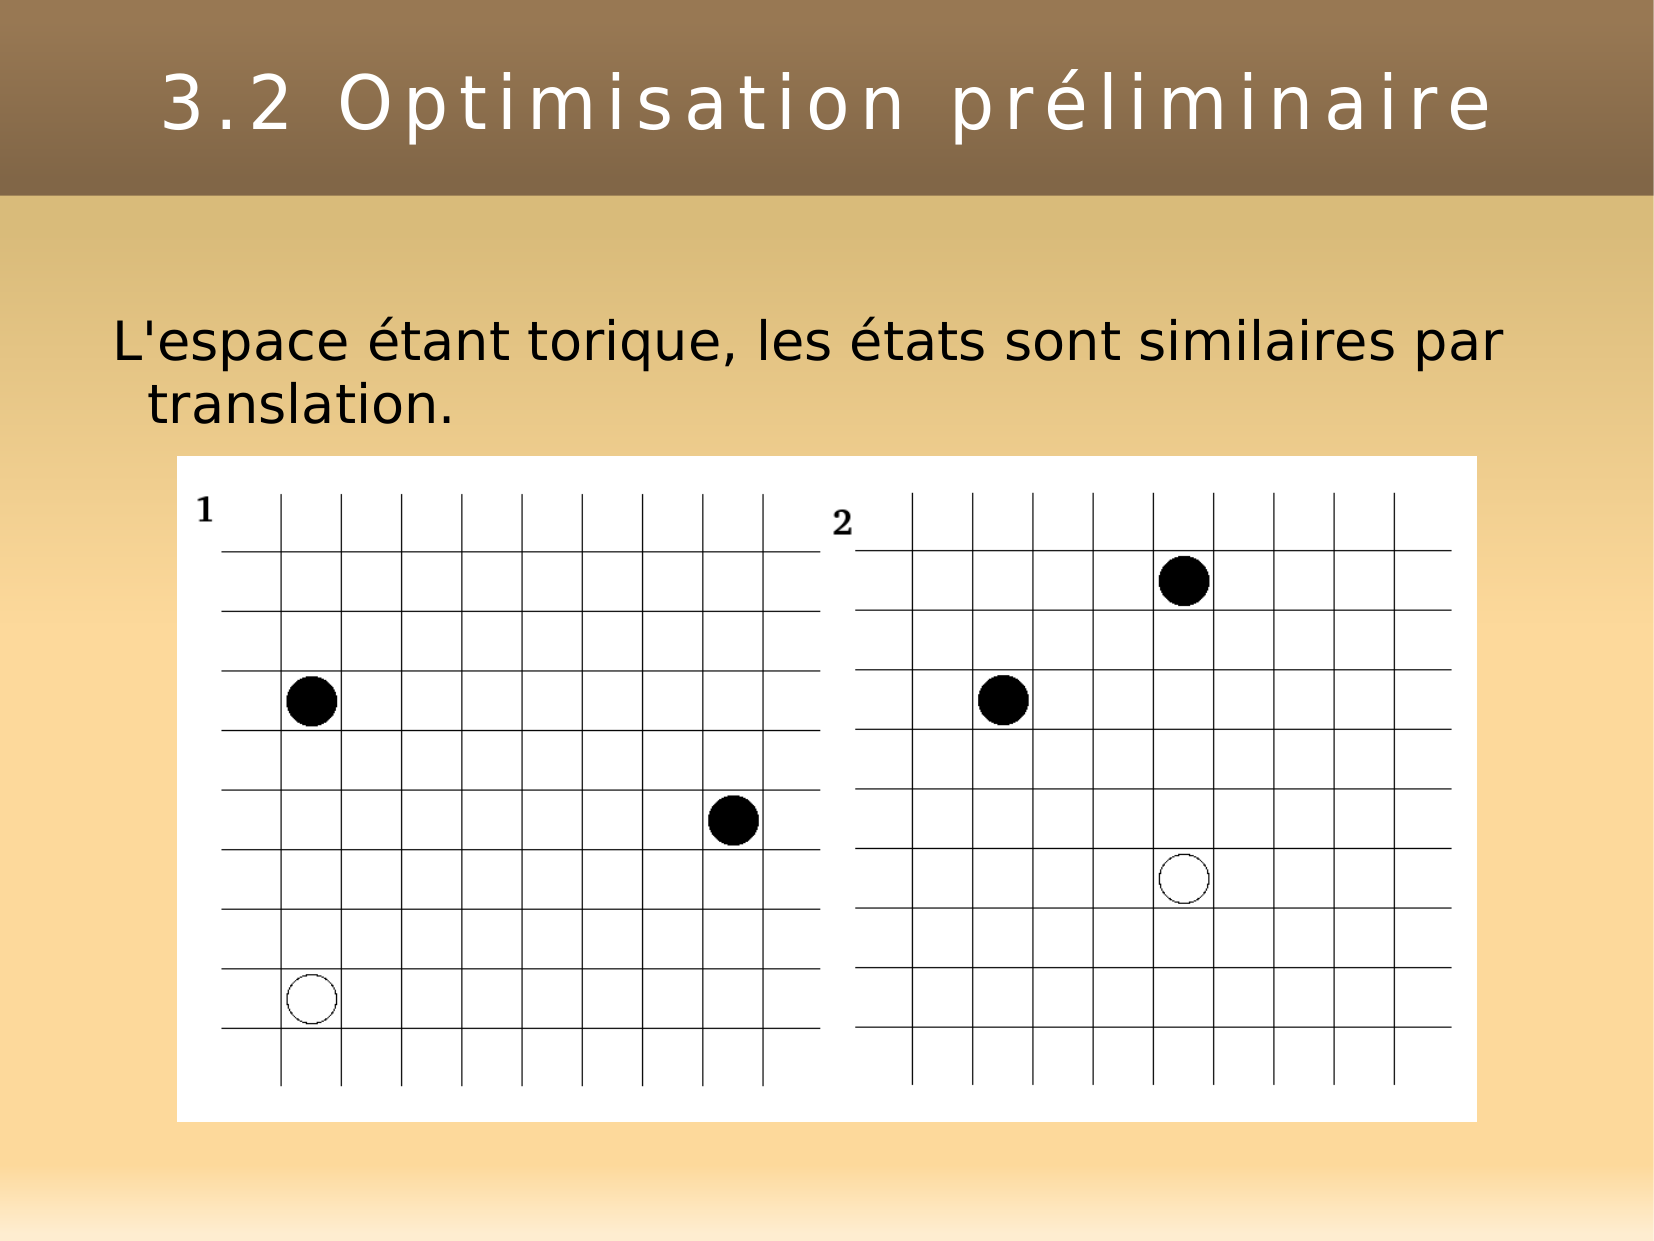

# 3.2 Optimisation préliminaire
L'espace étant torique, les états sont similaires par translation.